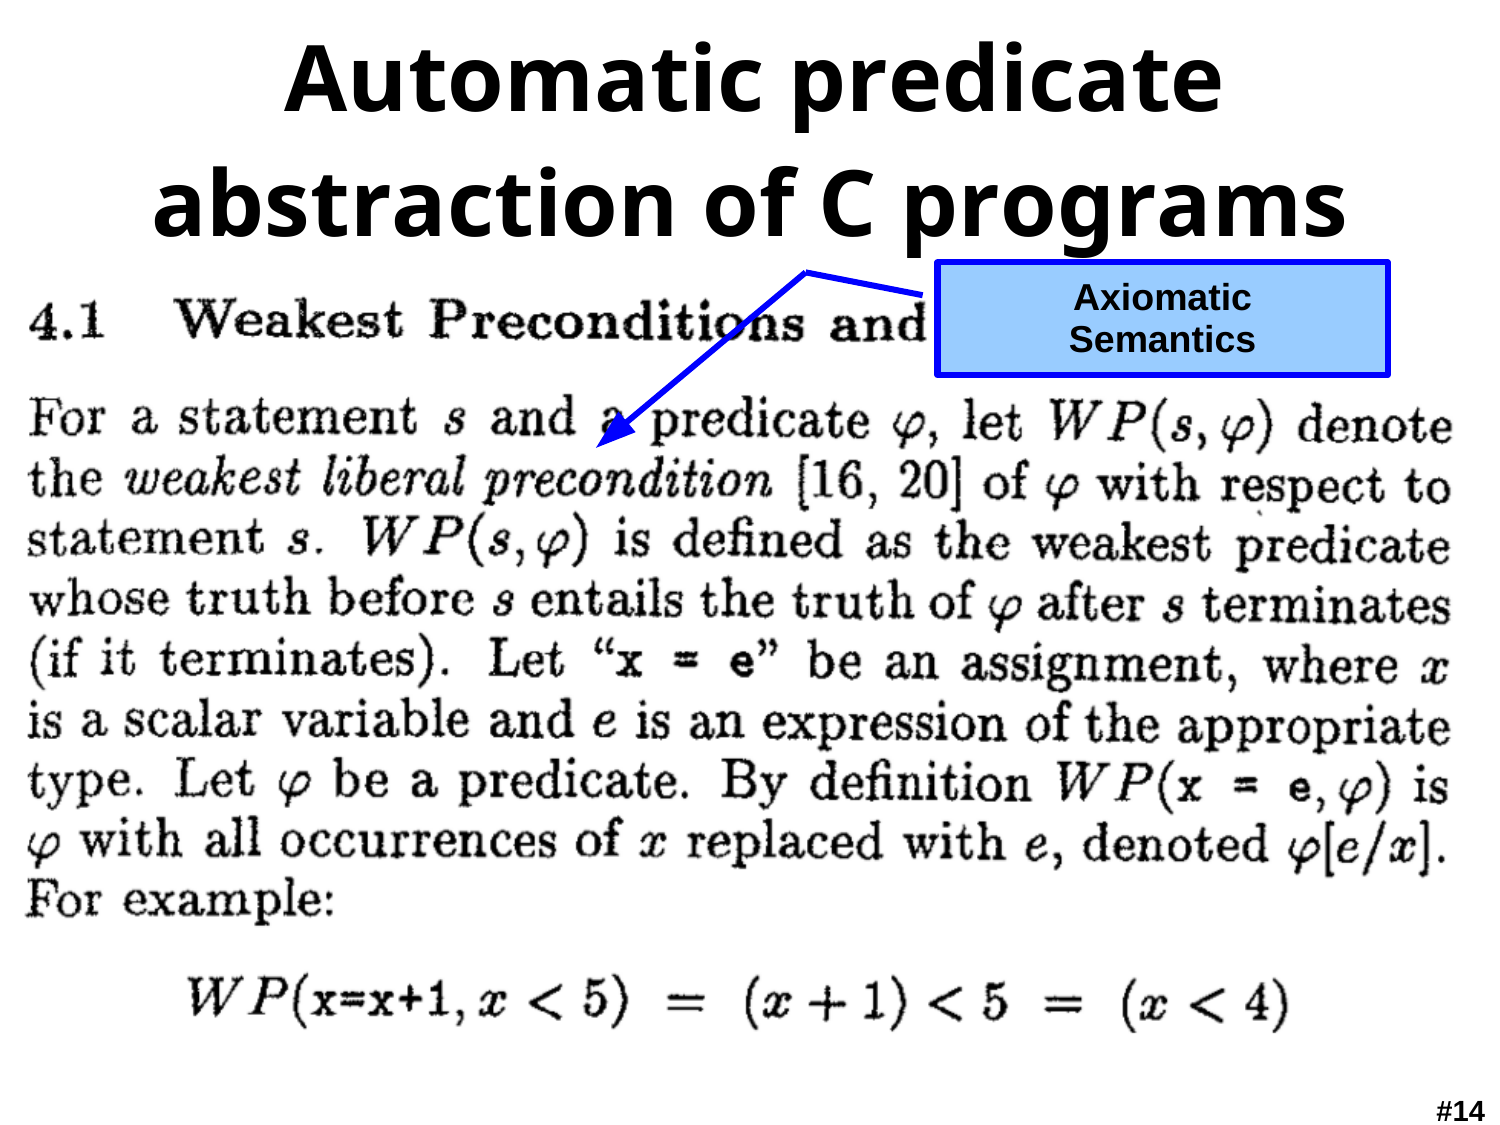

# Automatic predicate abstraction of C programs
Axiomatic
Semantics
14